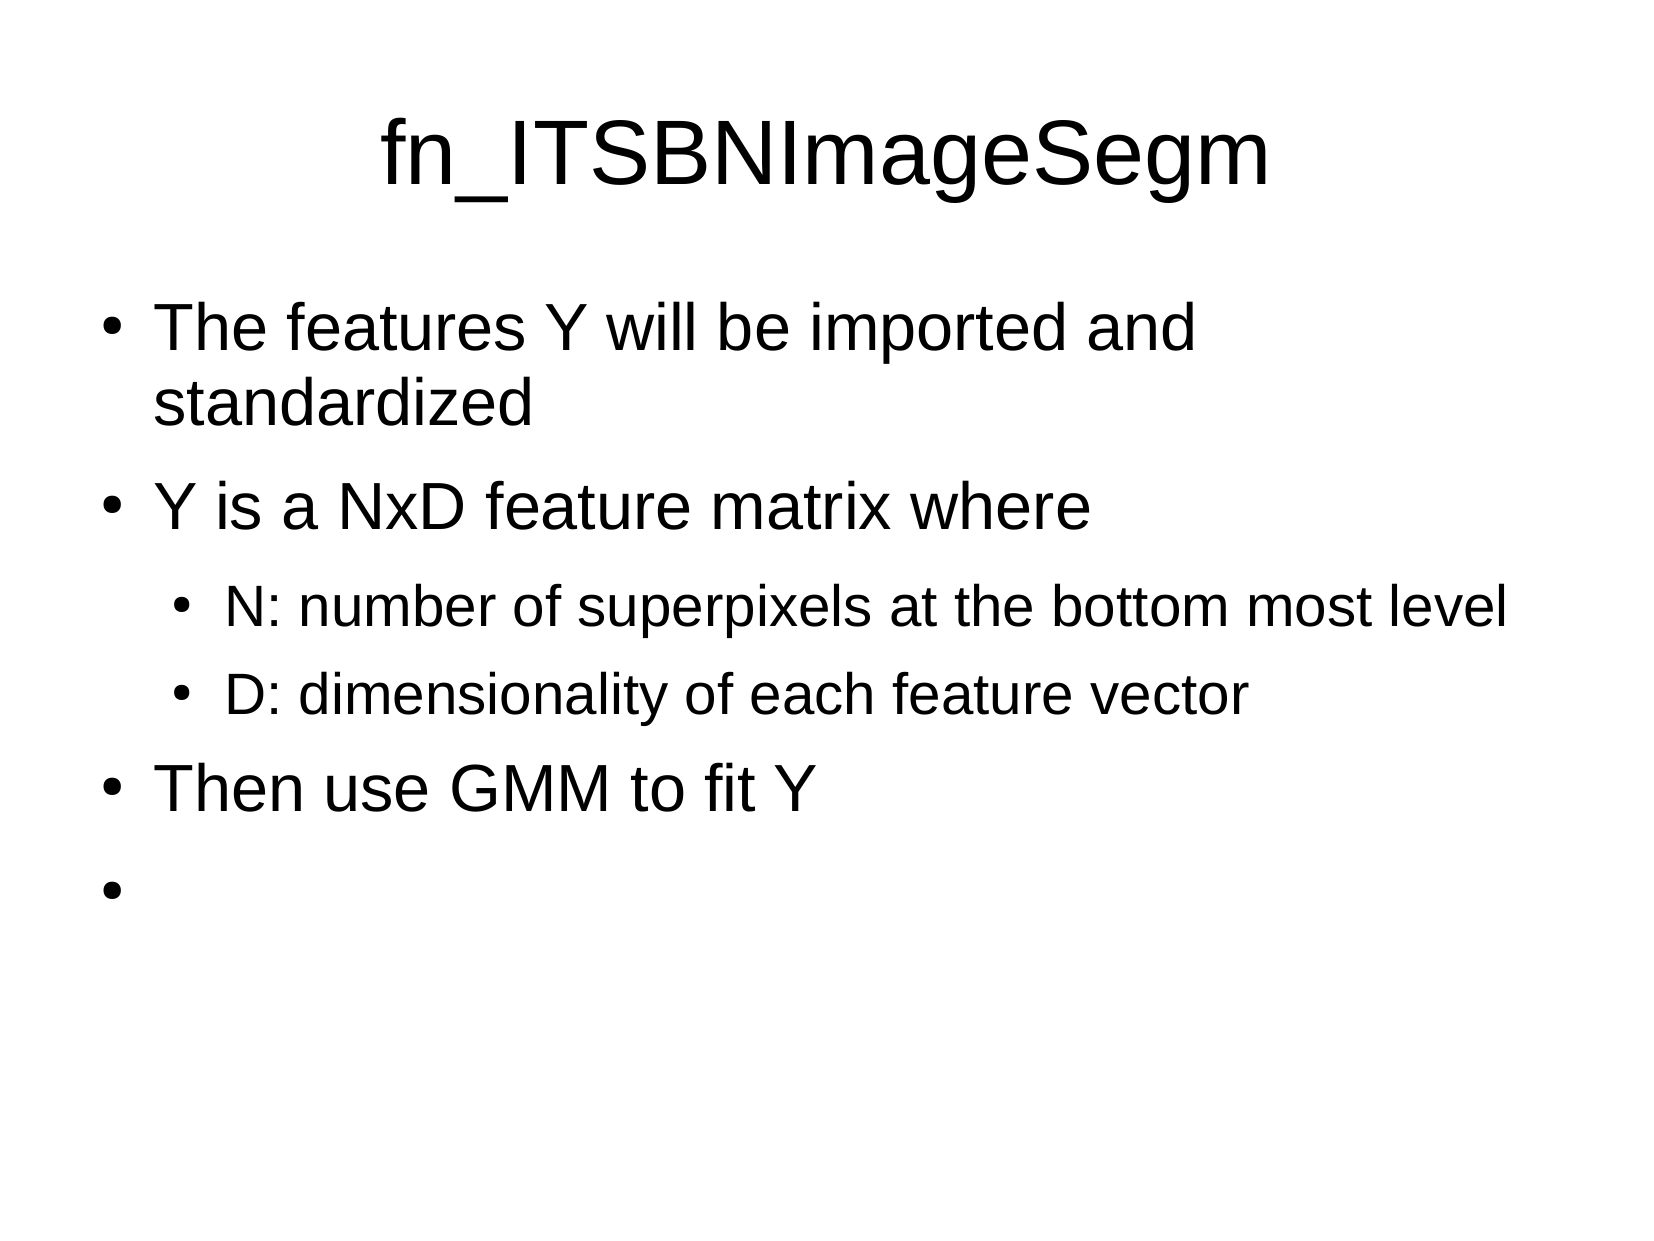

# fn_ITSBNImageSegm
The features Y will be imported and standardized
Y is a NxD feature matrix where
N: number of superpixels at the bottom most level
D: dimensionality of each feature vector
Then use GMM to fit Y